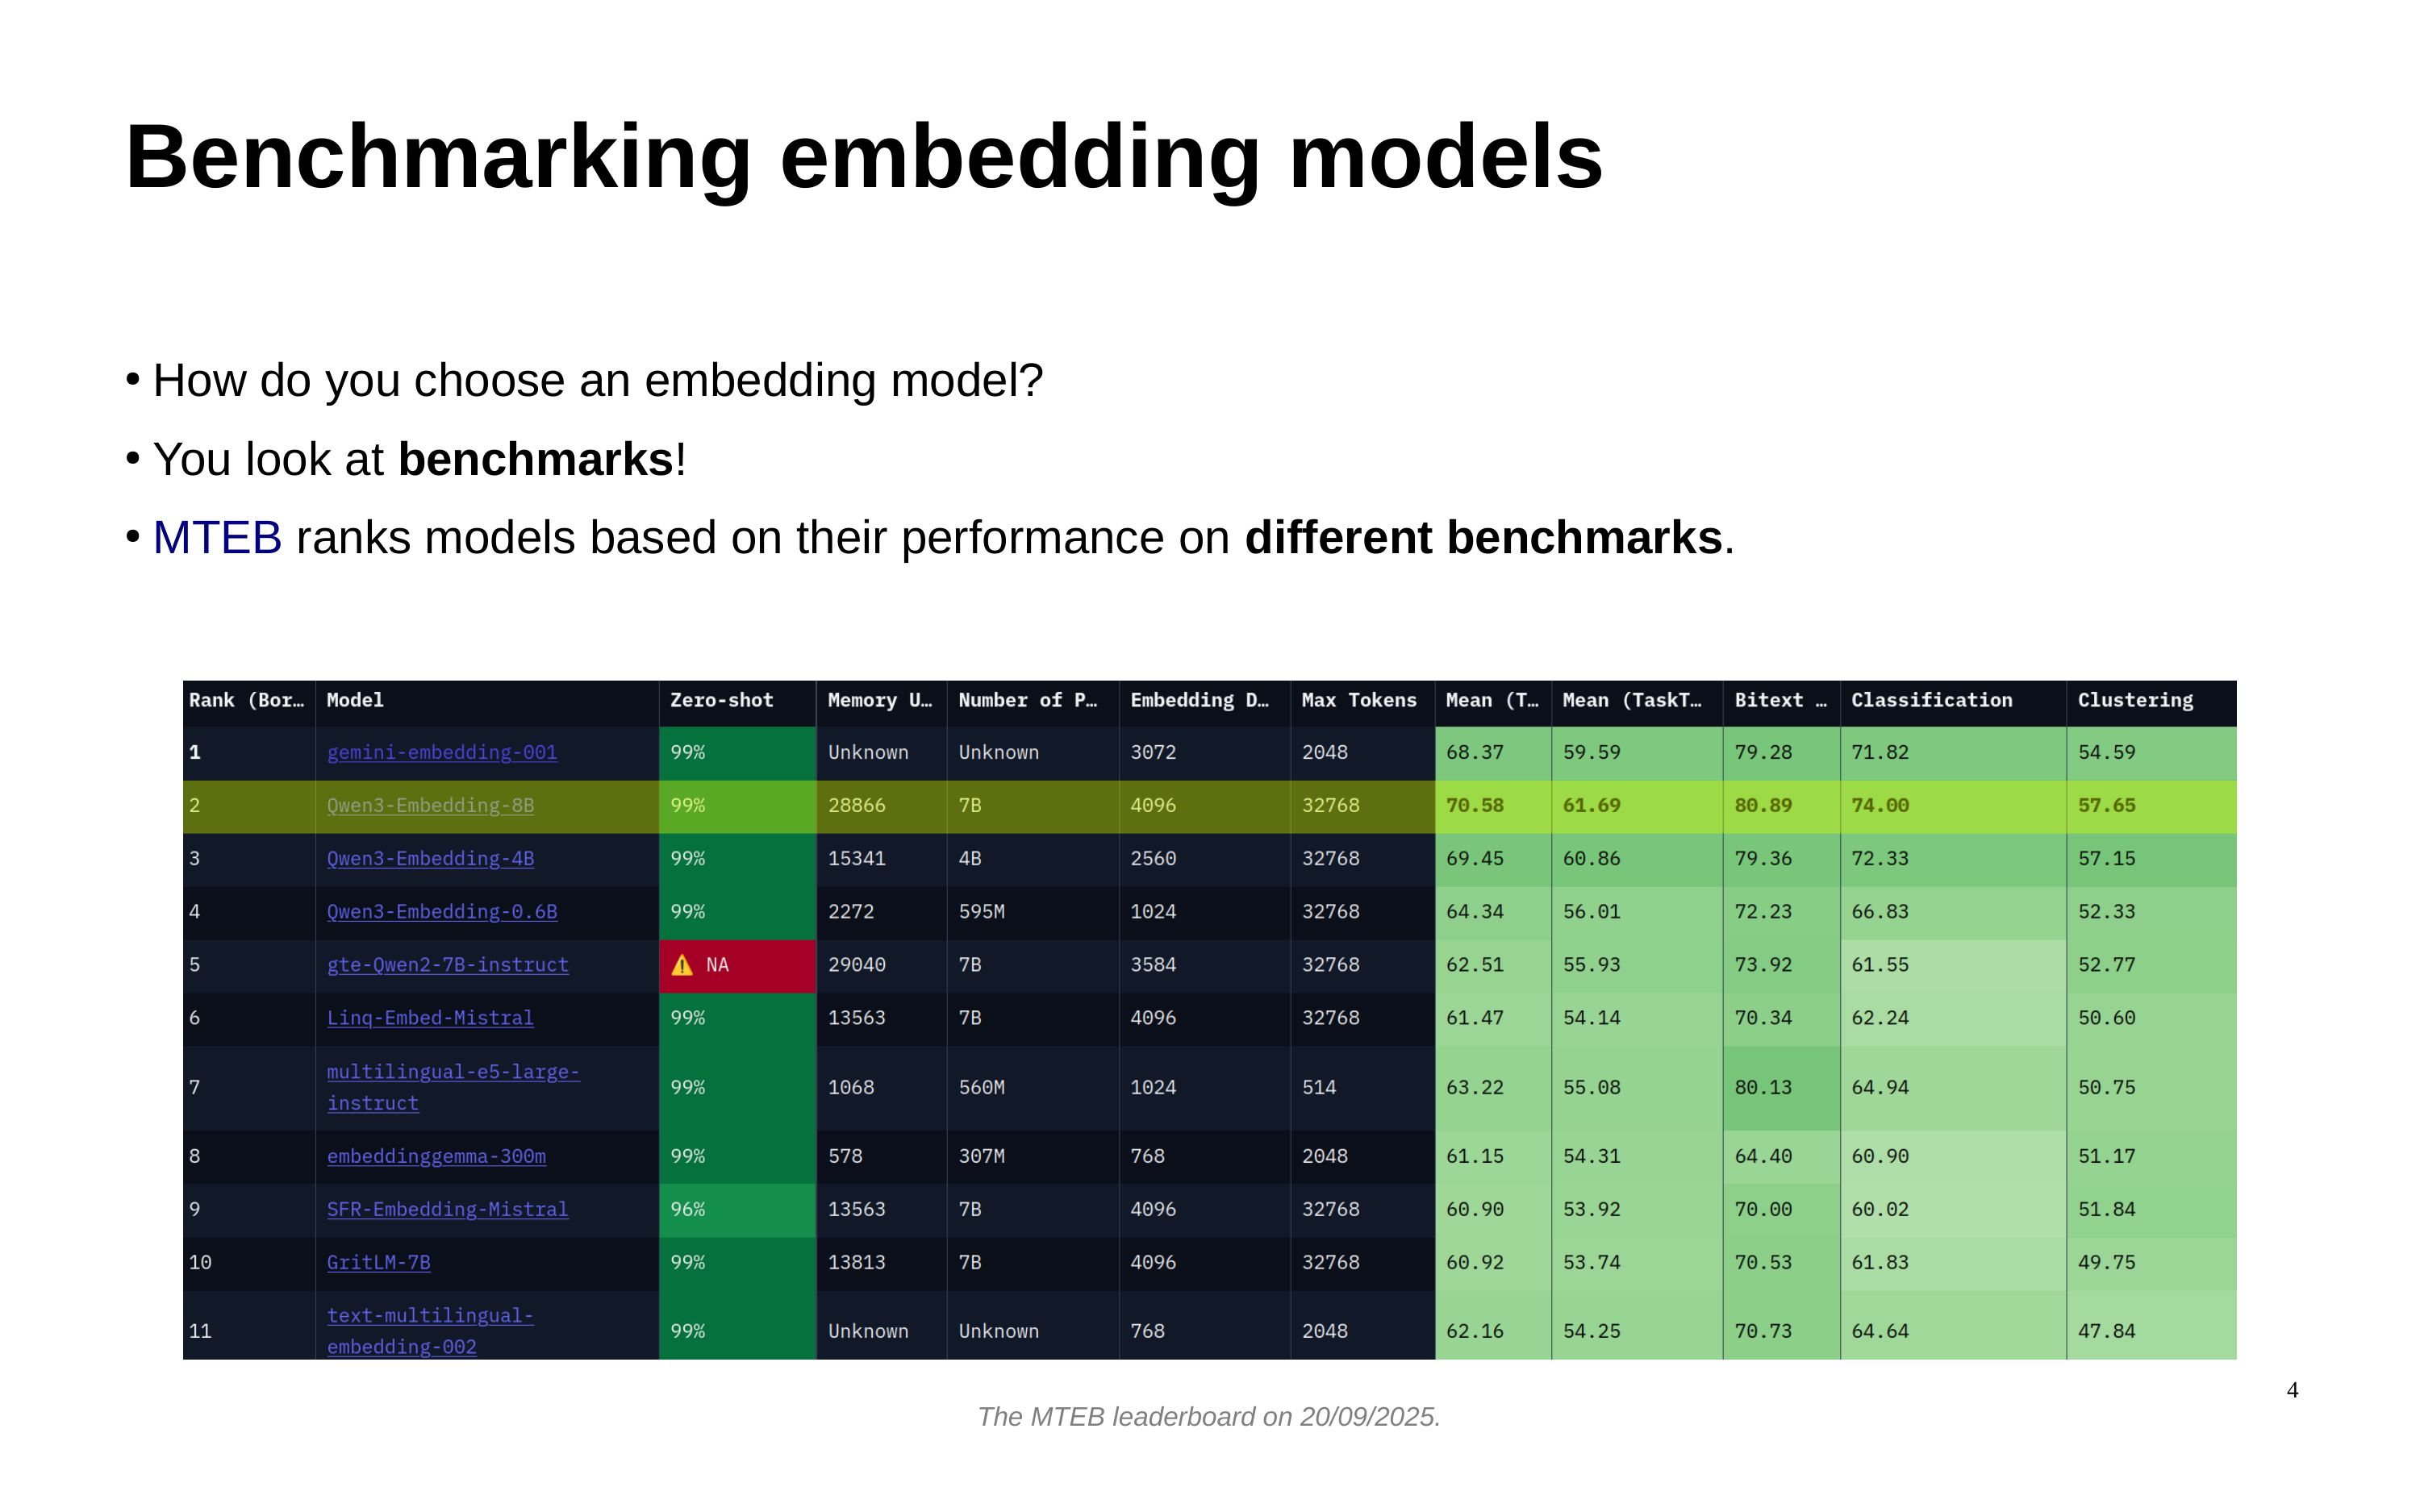

Benchmarking embedding models
How do you choose an embedding model?
You look at benchmarks!
MTEB ranks models based on their performance on different benchmarks.
4
The MTEB leaderboard on 20/09/2025.